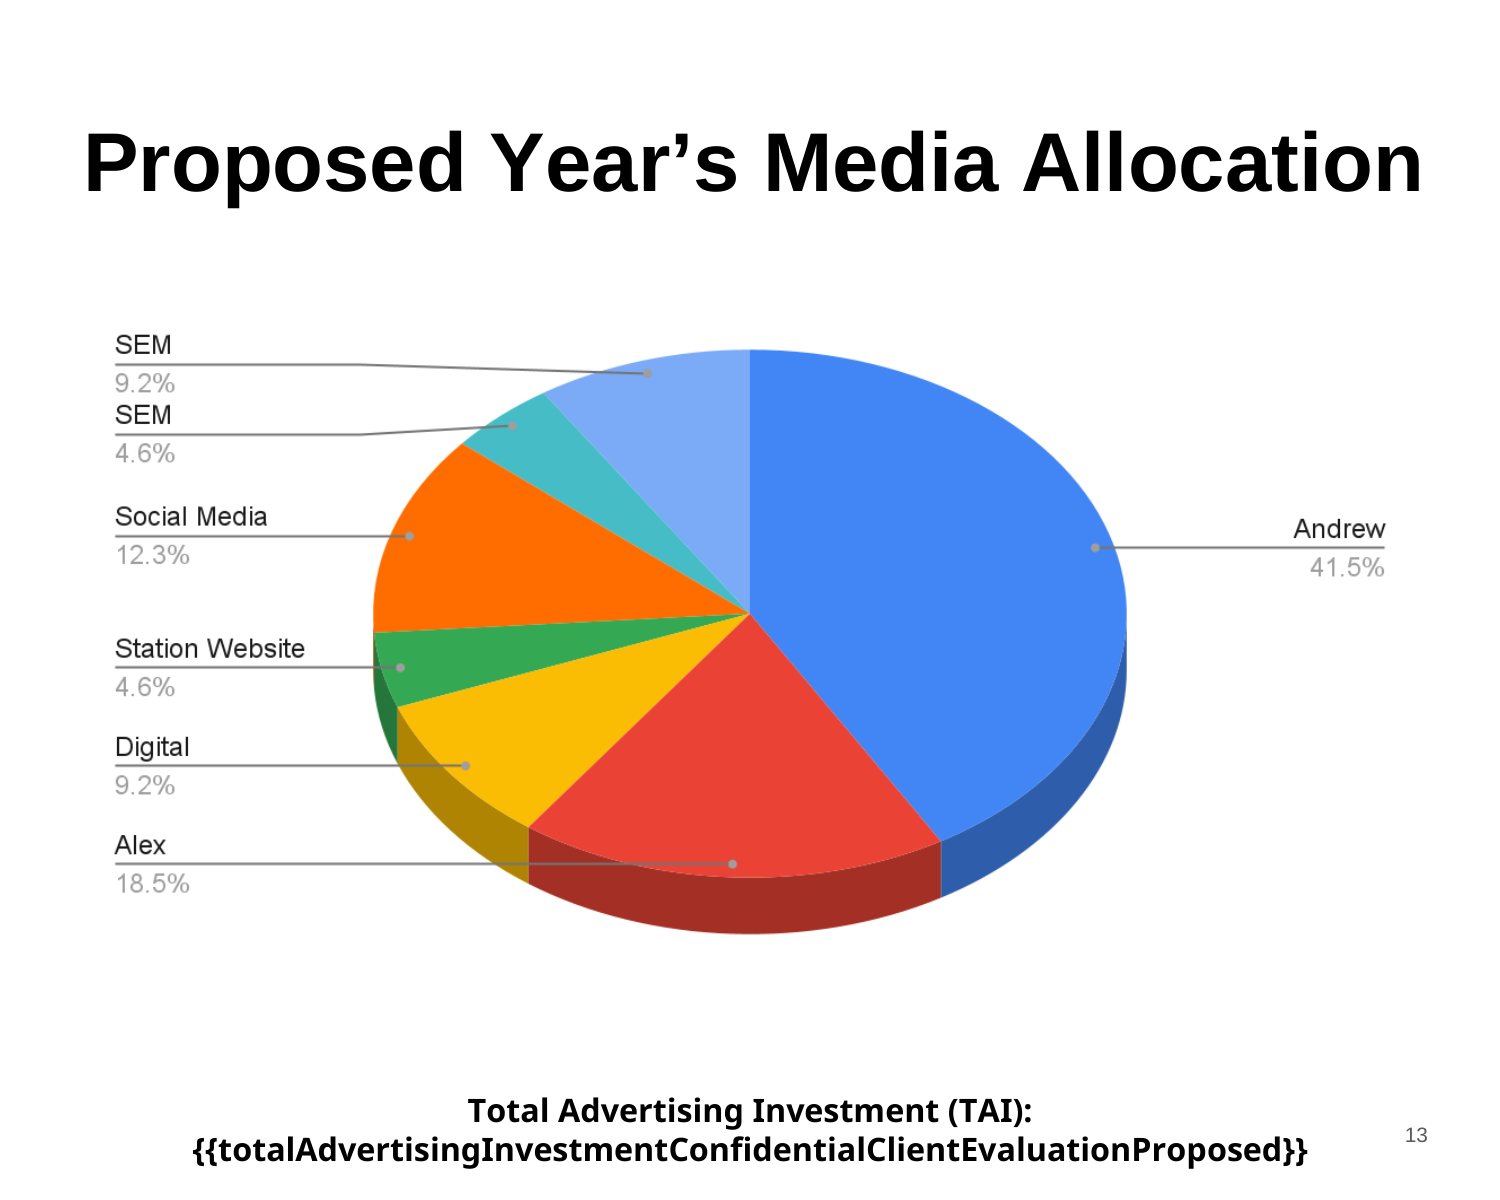

Proposed Year’s Media Allocation
Total Advertising Investment (TAI): {{totalAdvertisingInvestmentConfidentialClientEvaluationProposed}}
11